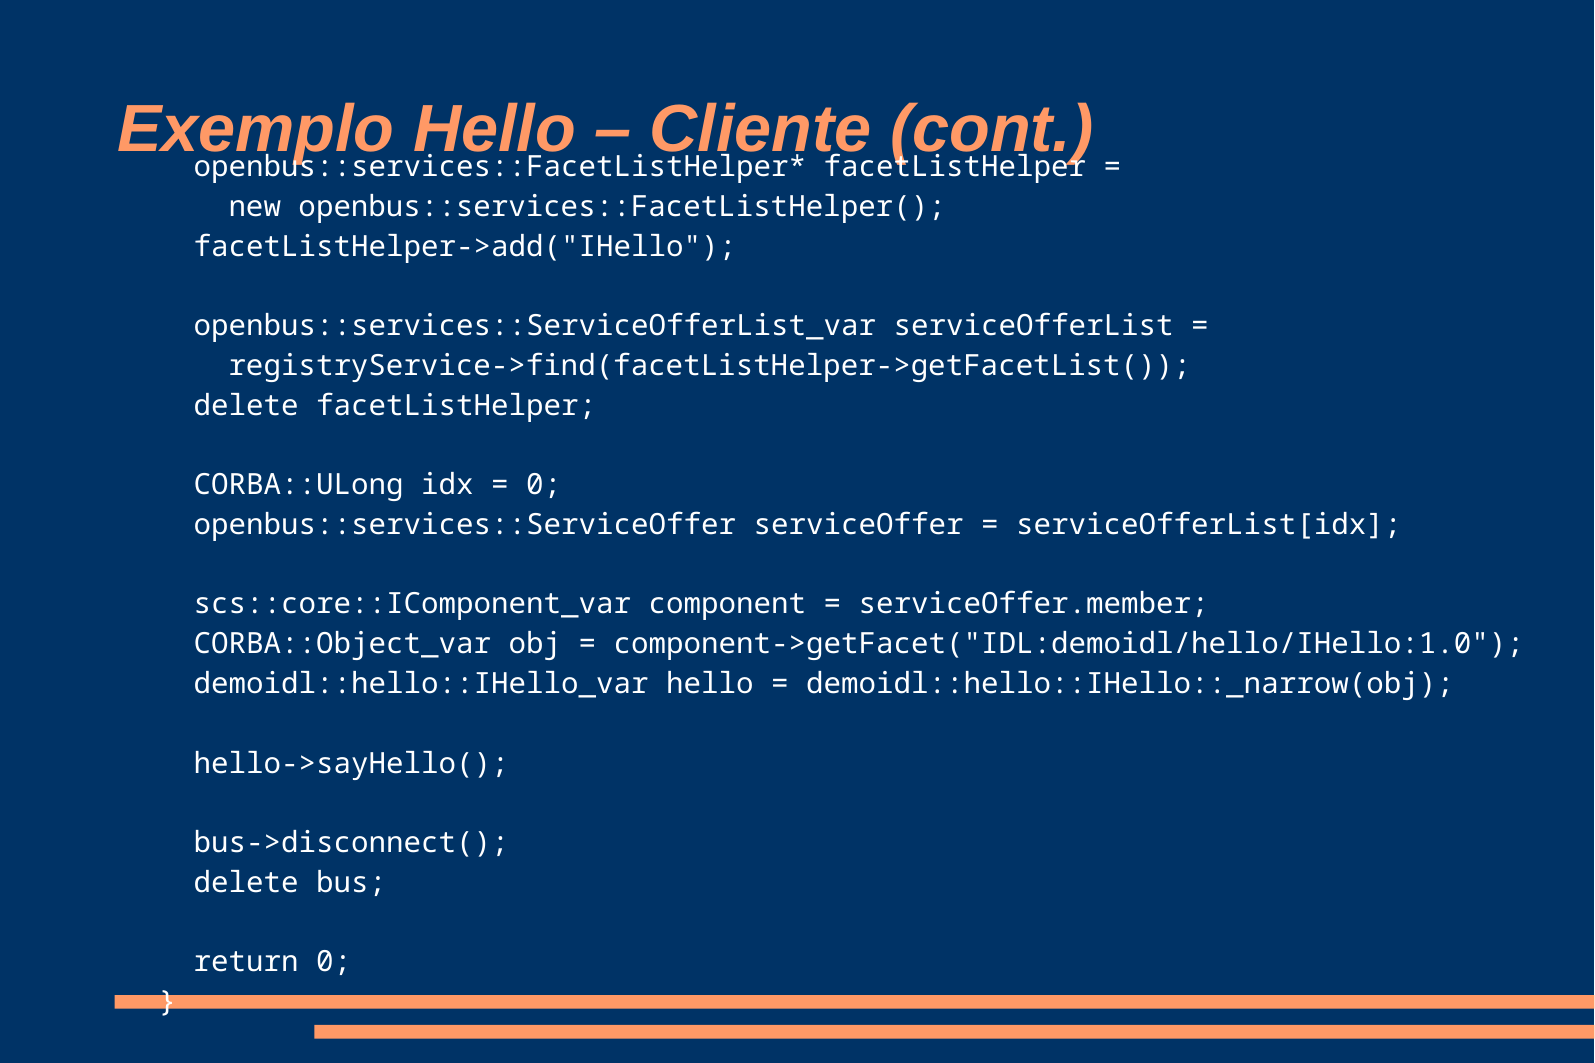

# Exemplo Hello – Cliente (cont.)
 openbus::services::FacetListHelper* facetListHelper =
 new openbus::services::FacetListHelper();
 facetListHelper->add("IHello");
 openbus::services::ServiceOfferList_var serviceOfferList =
 registryService->find(facetListHelper->getFacetList());
 delete facetListHelper;
 CORBA::ULong idx = 0;
 openbus::services::ServiceOffer serviceOffer = serviceOfferList[idx];
 scs::core::IComponent_var component = serviceOffer.member;
 CORBA::Object_var obj = component->getFacet("IDL:demoidl/hello/IHello:1.0");
 demoidl::hello::IHello_var hello = demoidl::hello::IHello::_narrow(obj);
 hello->sayHello();
 bus->disconnect();
 delete bus;
 return 0;
}